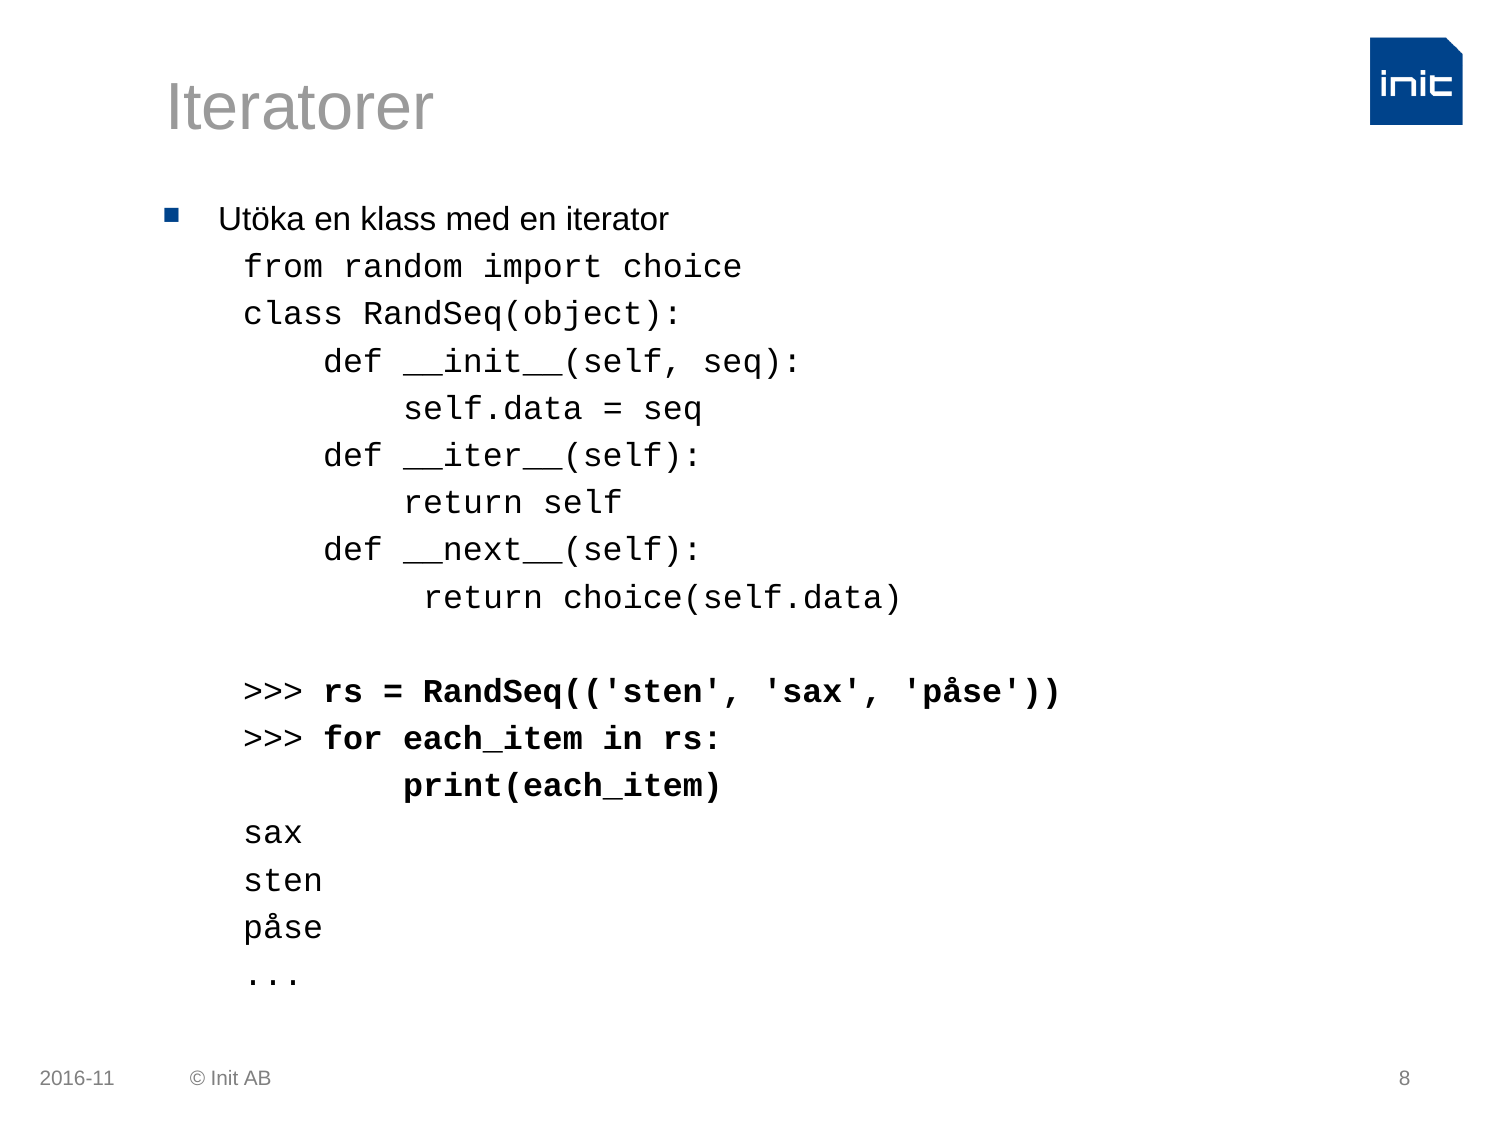

Iteratorer
Utöka en klass med en iterator
from random import choice
class RandSeq(object):
 def __init__(self, seq):
 self.data = seq
 def __iter__(self):
 return self
 def __next__(self):
 return choice(self.data)
>>> rs = RandSeq(('sten', 'sax', 'påse'))
>>> for each_item in rs:
 print(each_item)
sax
sten
påse
...
2016-11
© Init AB